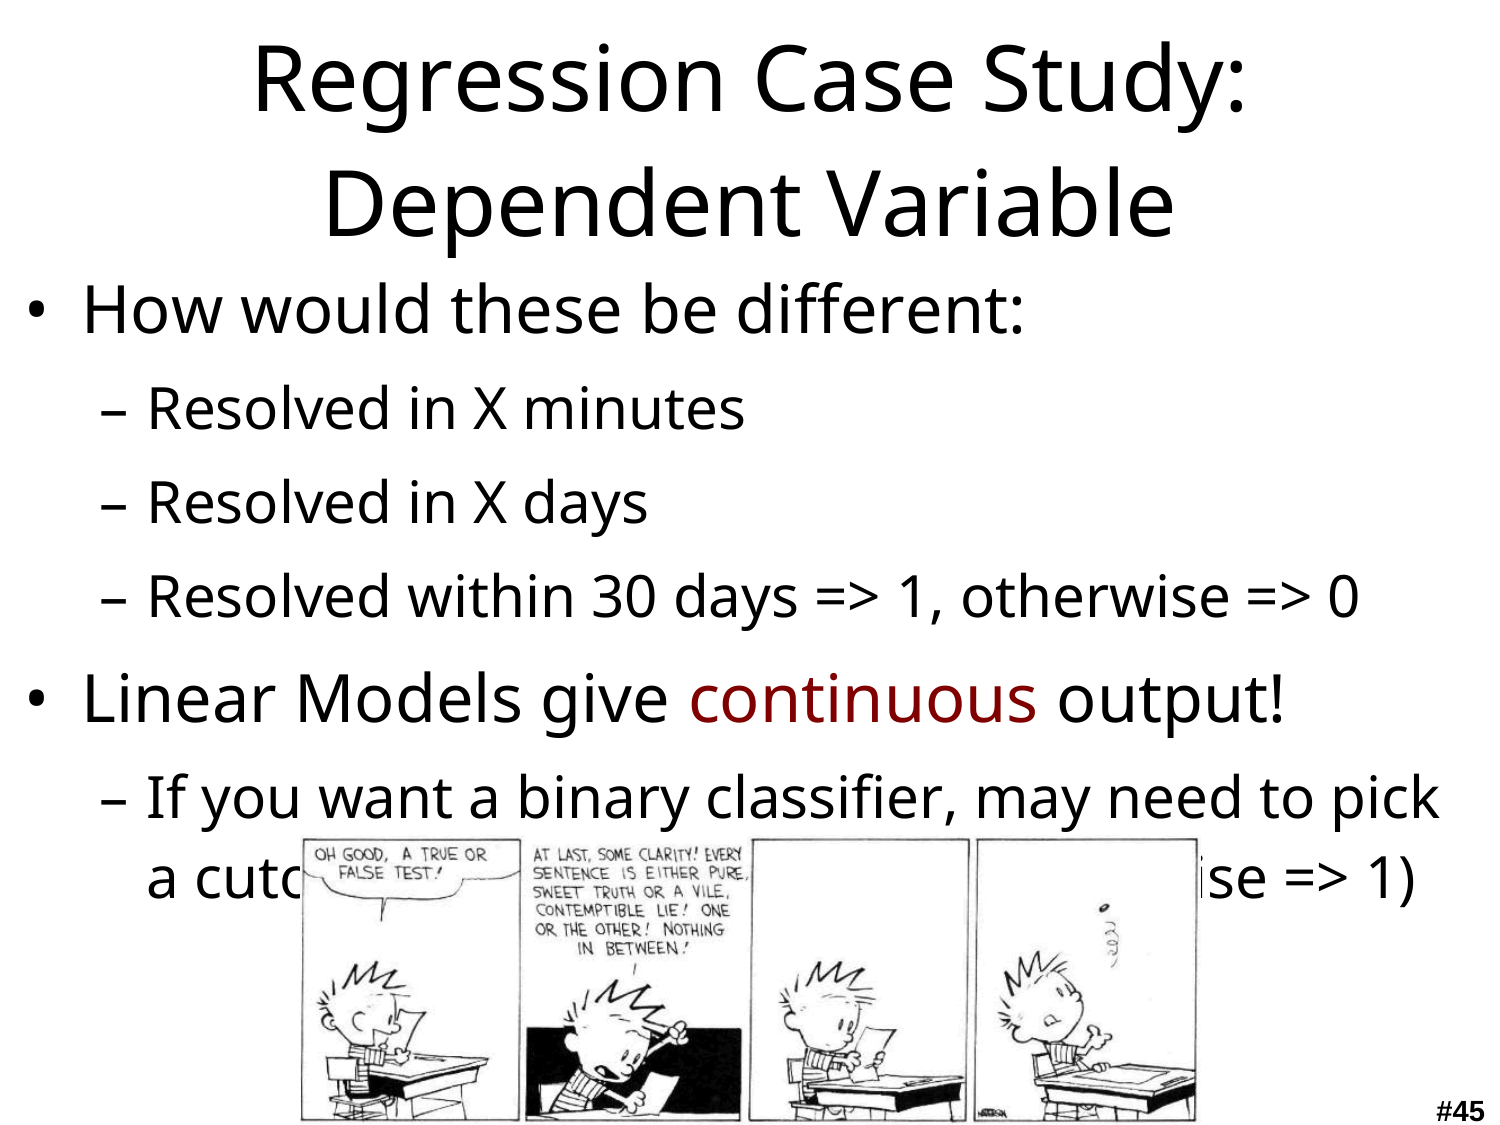

# Regression Case Study: Dependent Variable
How would these be different:
Resolved in X minutes
Resolved in X days
Resolved within 30 days => 1, otherwise => 0
Linear Models give continuous output!
If you want a binary classifier, may need to pick a cutoff (e.g., model < 0.7 => 0, otherwise => 1)
45